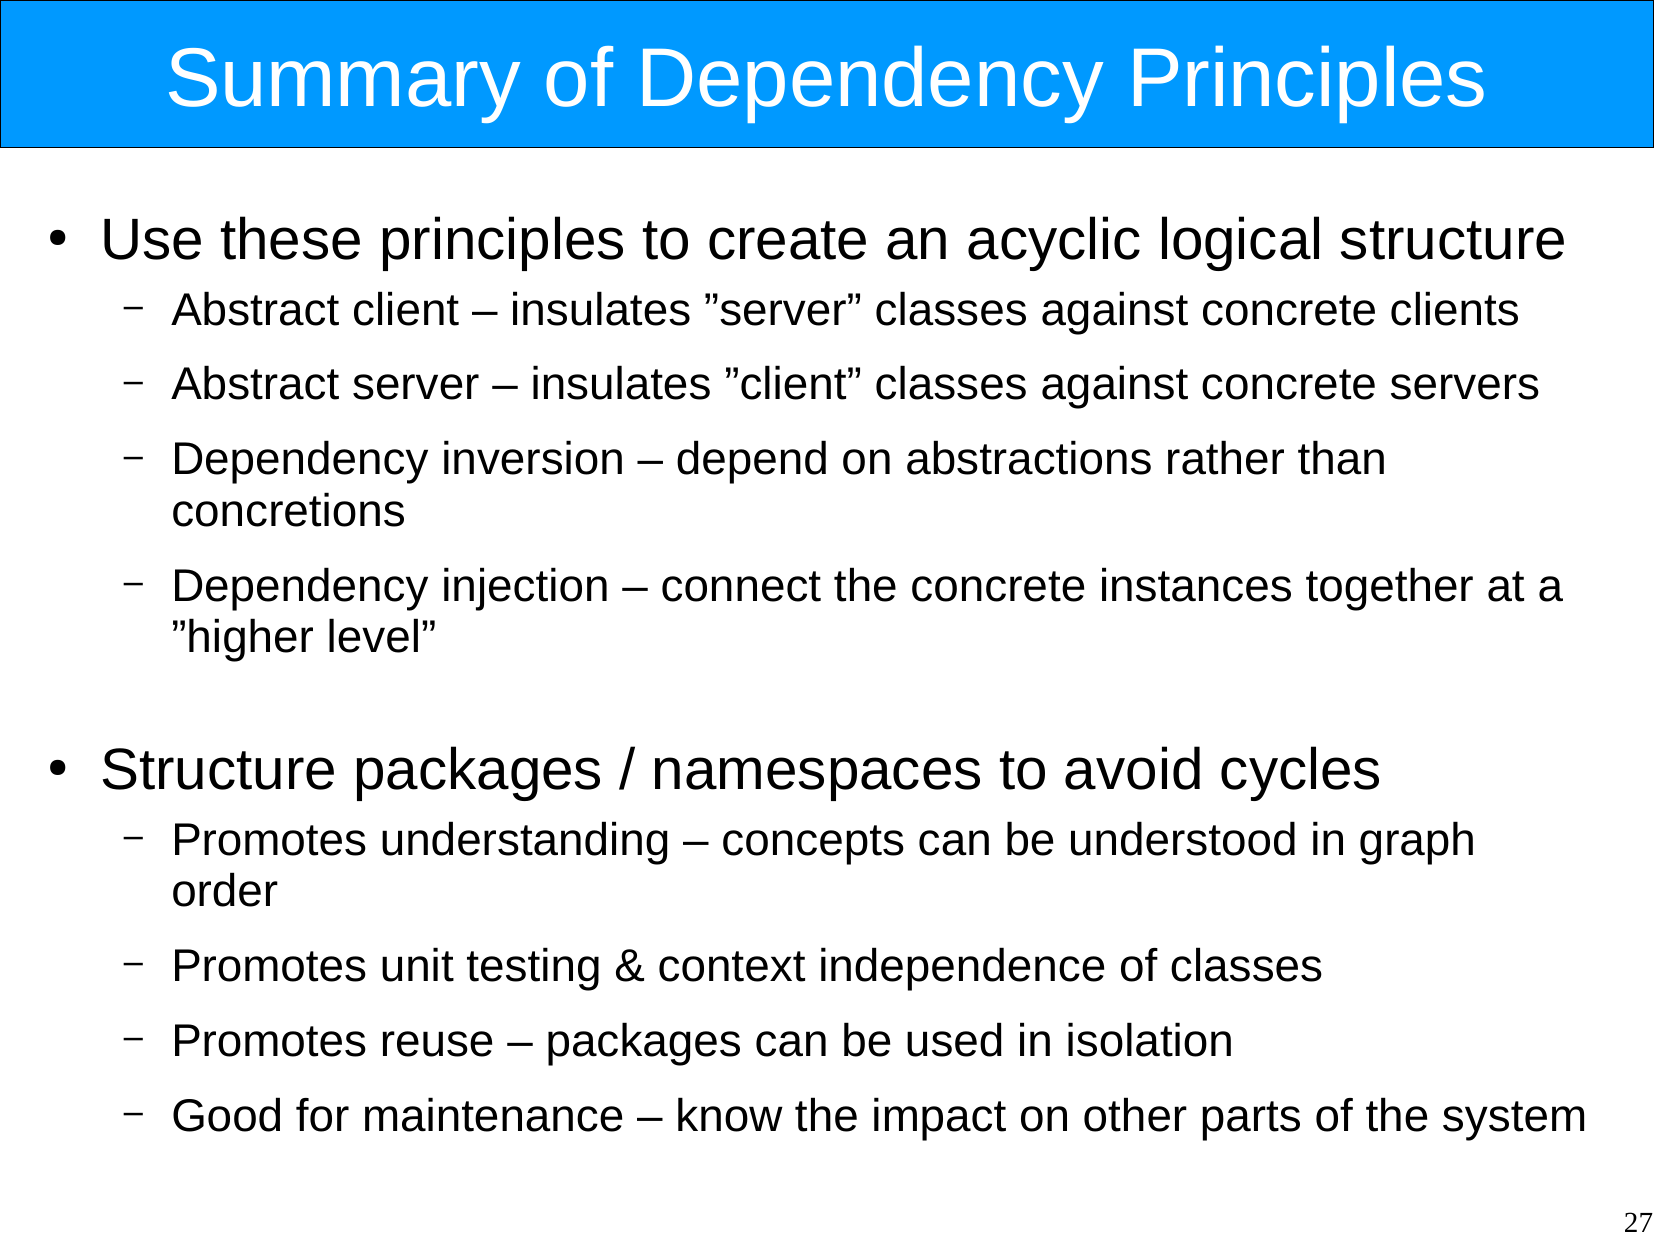

# Summary of Dependency Principles
Use these principles to create an acyclic logical structure
Abstract client – insulates ”server” classes against concrete clients
Abstract server – insulates ”client” classes against concrete servers
Dependency inversion – depend on abstractions rather than concretions
Dependency injection – connect the concrete instances together at a ”higher level”
Structure packages / namespaces to avoid cycles
Promotes understanding – concepts can be understood in graph order
Promotes unit testing & context independence of classes
Promotes reuse – packages can be used in isolation
Good for maintenance – know the impact on other parts of the system
27